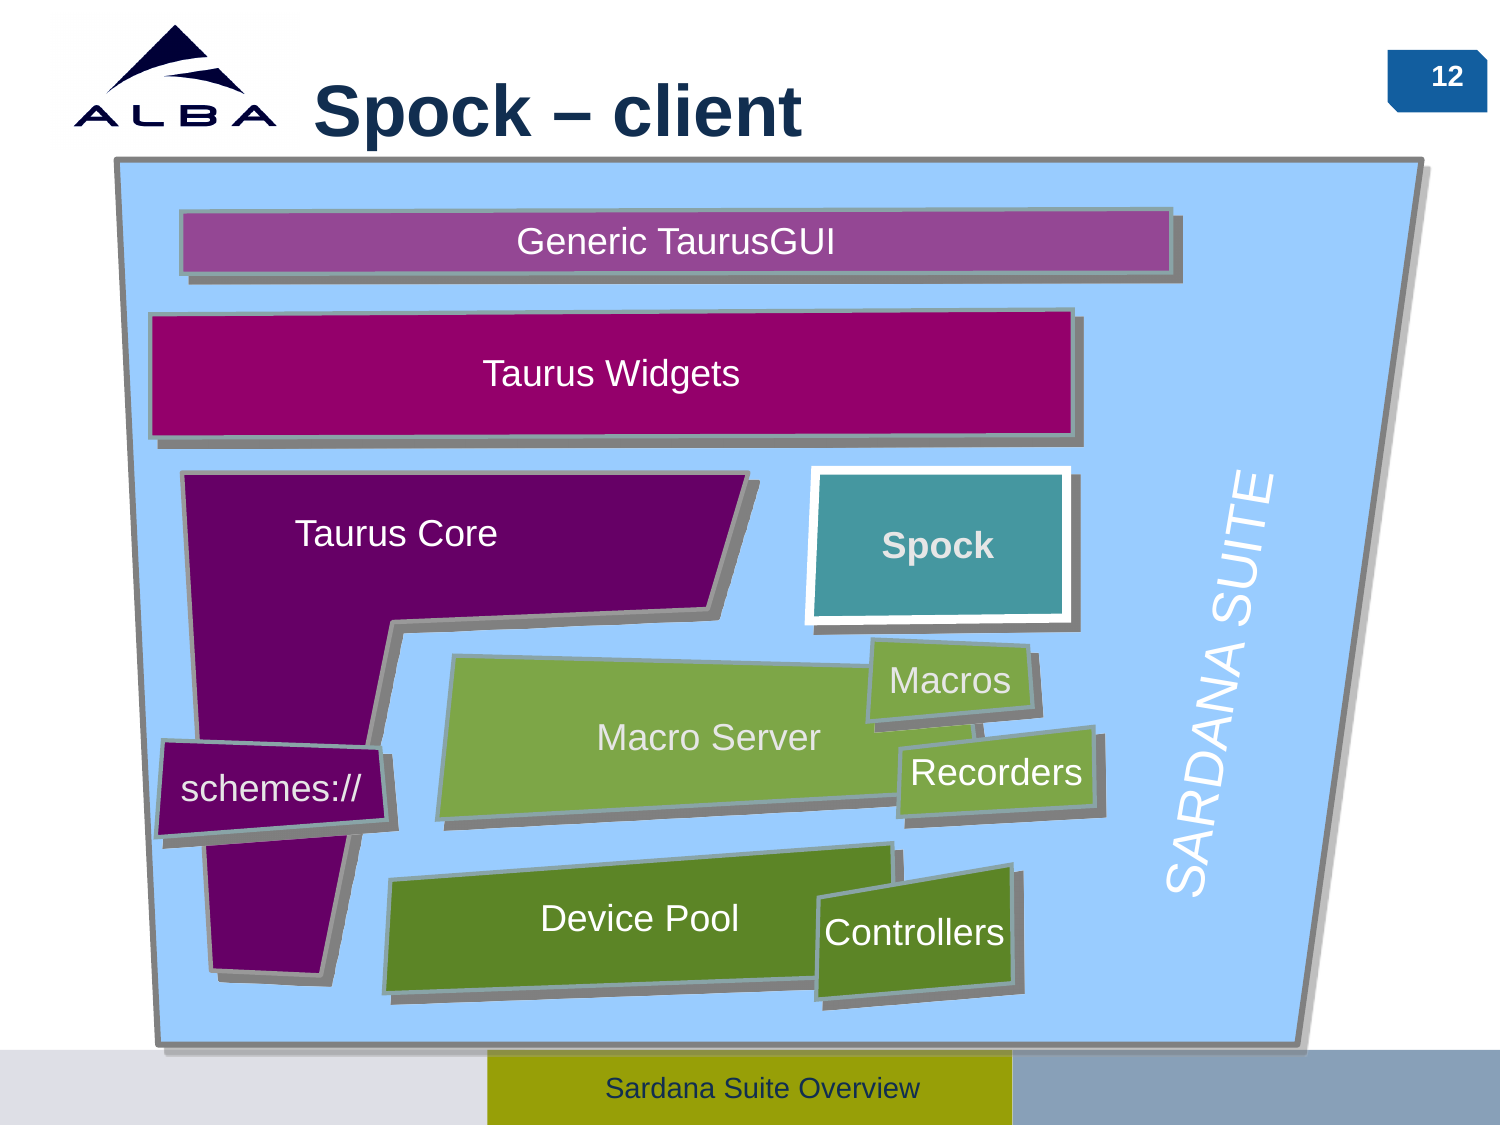

# Spock – client
Generic TaurusGUI
Taurus Widgets
Spock
Taurus Core
SARDANA SUITE
Macros
Macro Server
Recorders
schemes://
Device Pool
Controllers